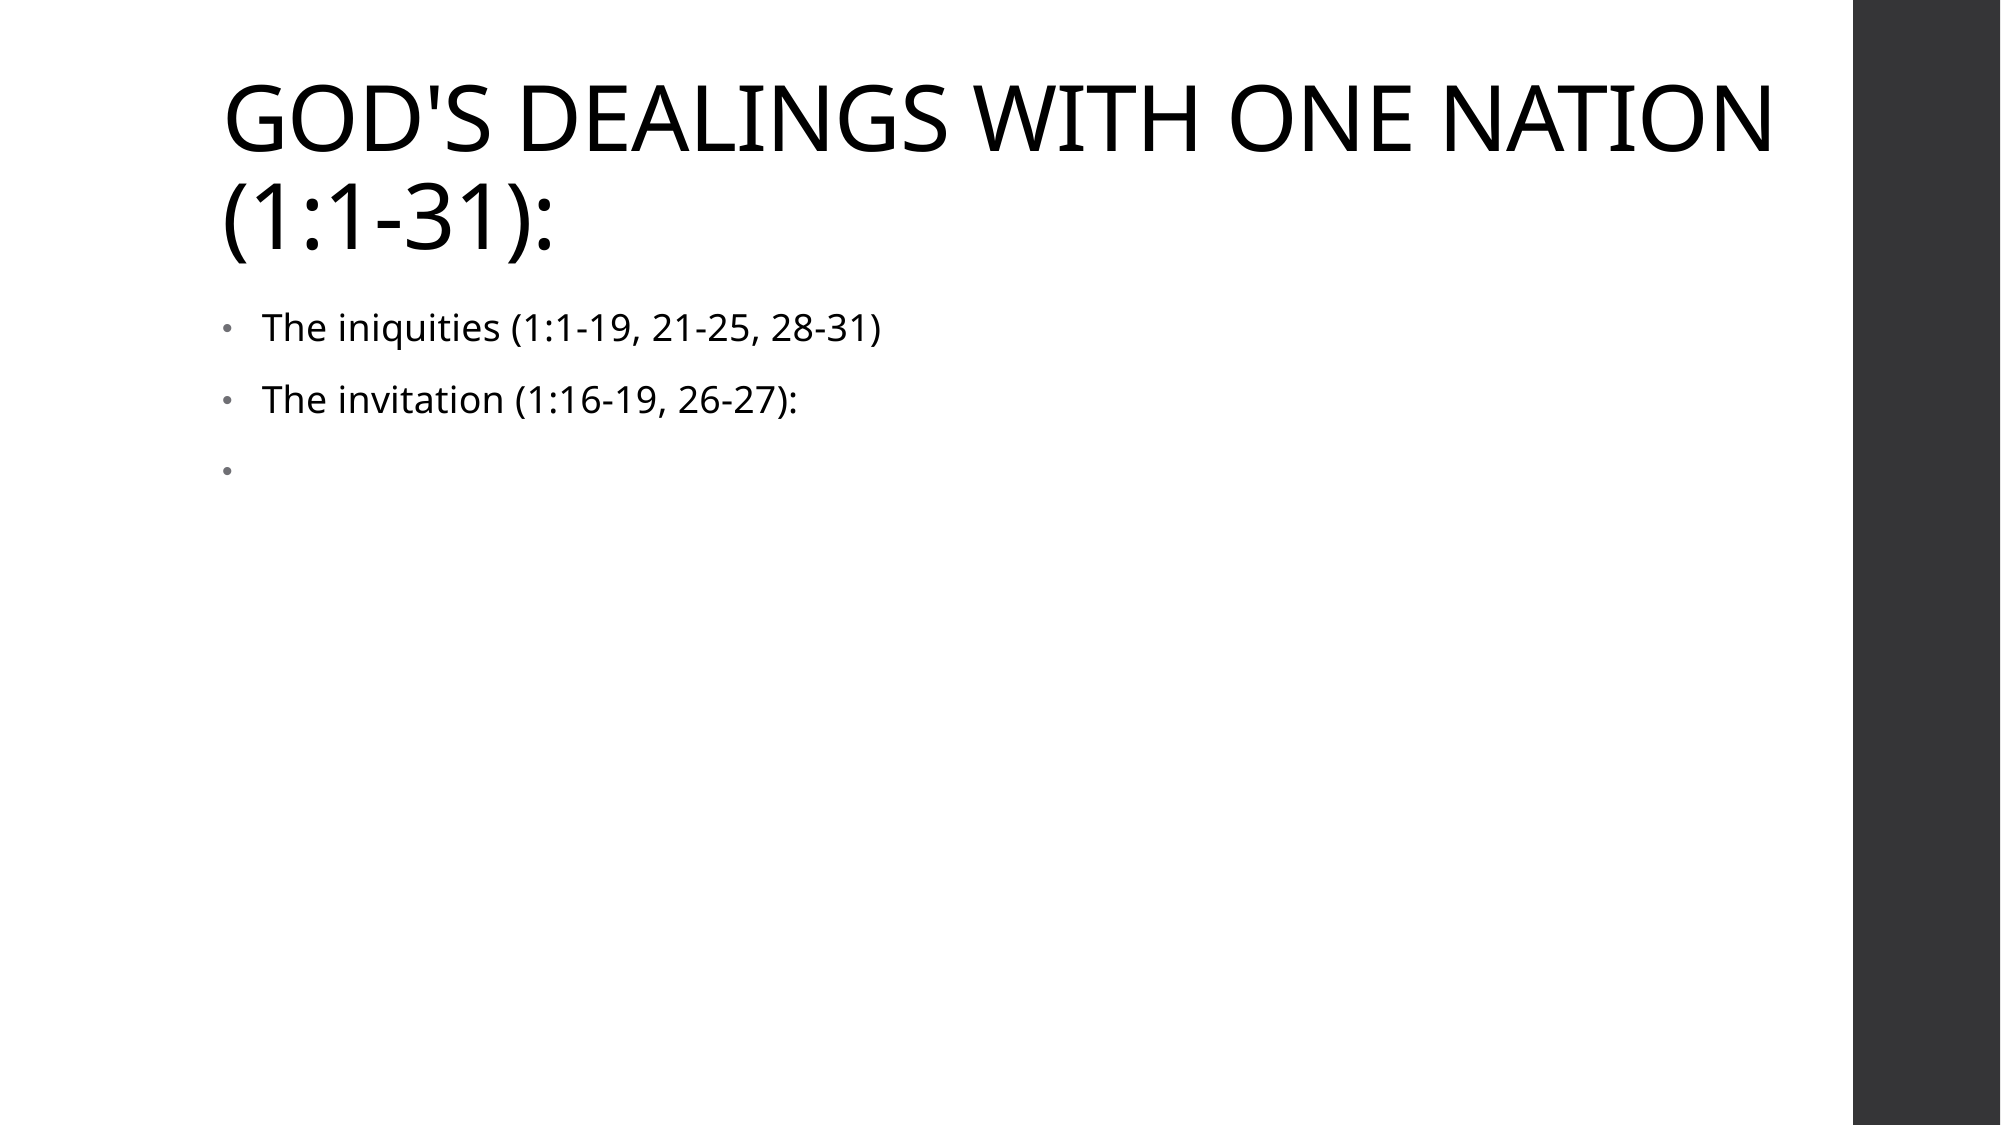

# GOD'S DEALINGS WITH ONE NATION (1:1-31):
 The iniquities (1:1-19, 21-25, 28-31)
 The invitation (1:16-19, 26-27):